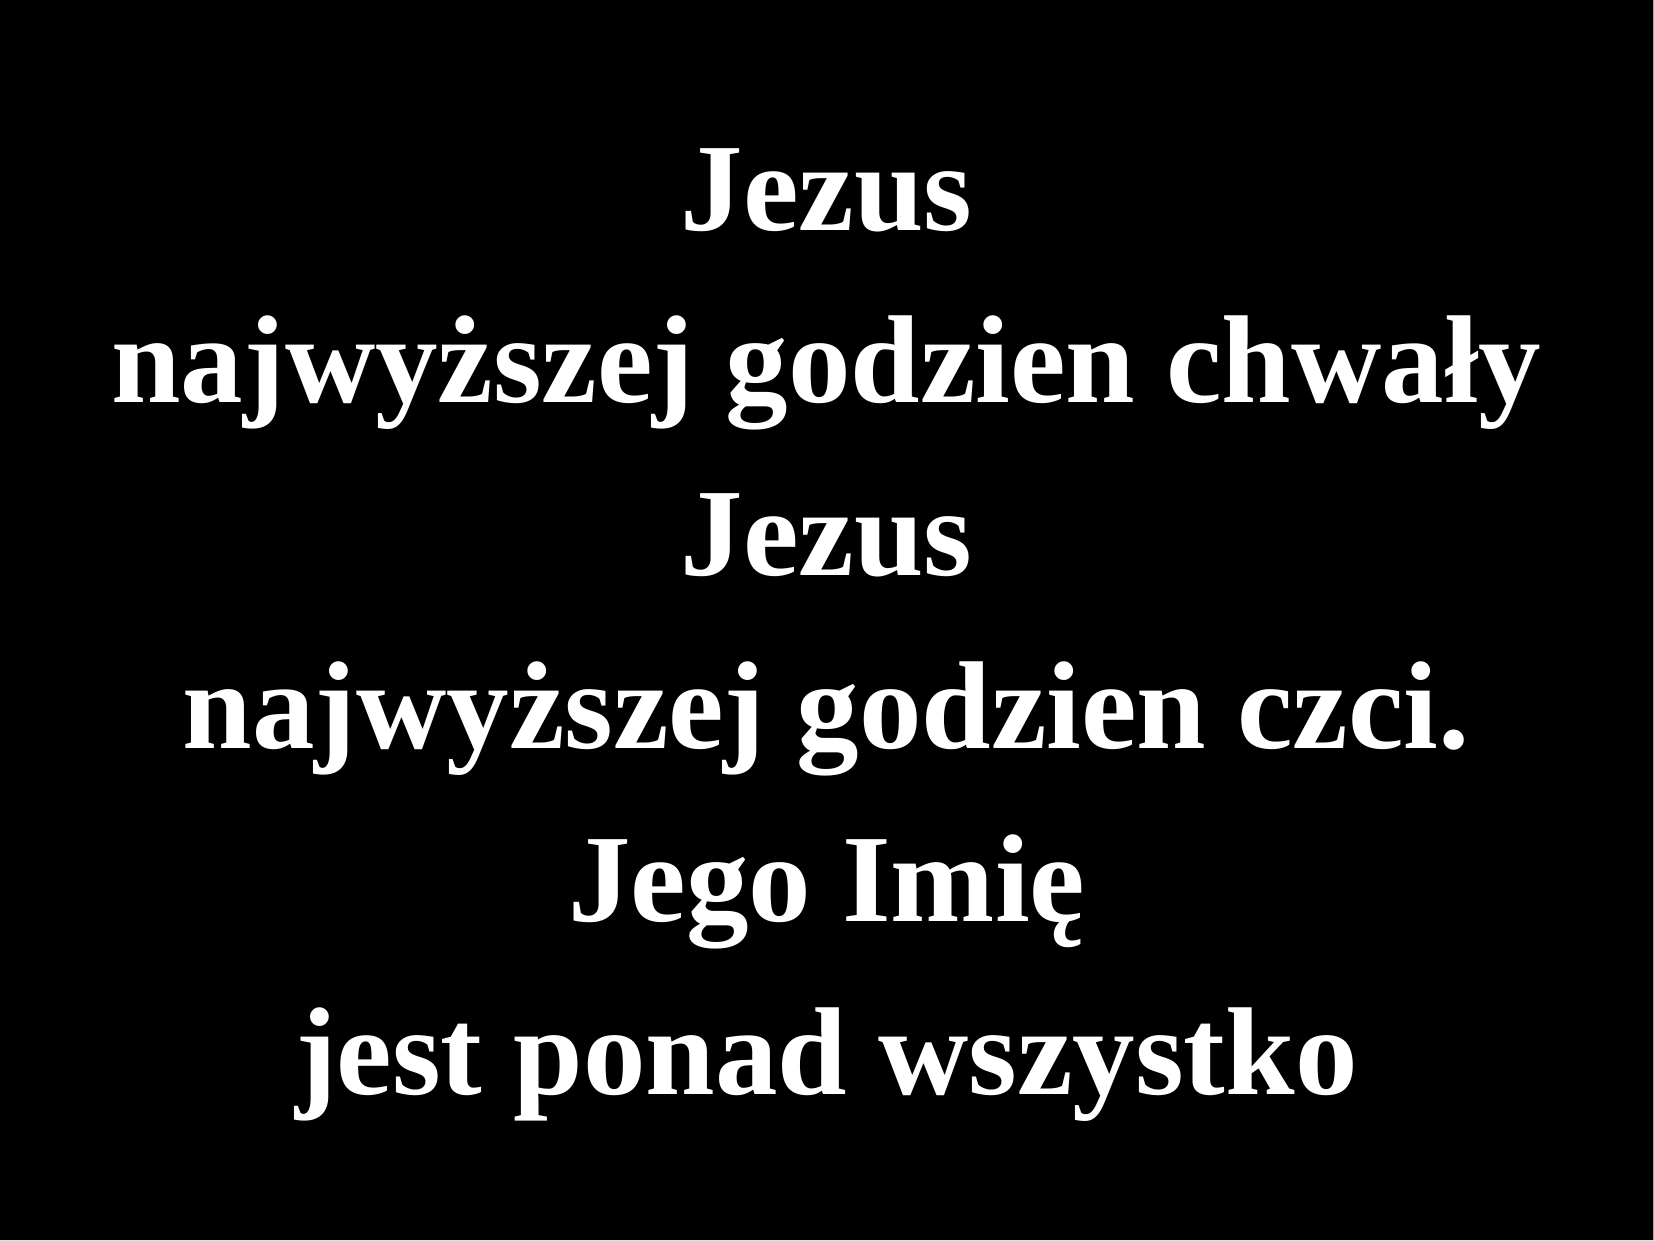

# Jezus ppp najwyższej godzien chwały ppp Jezus ppp najwyższej godzien czci. ppp Jego Imię ppp jest ponad wszystko